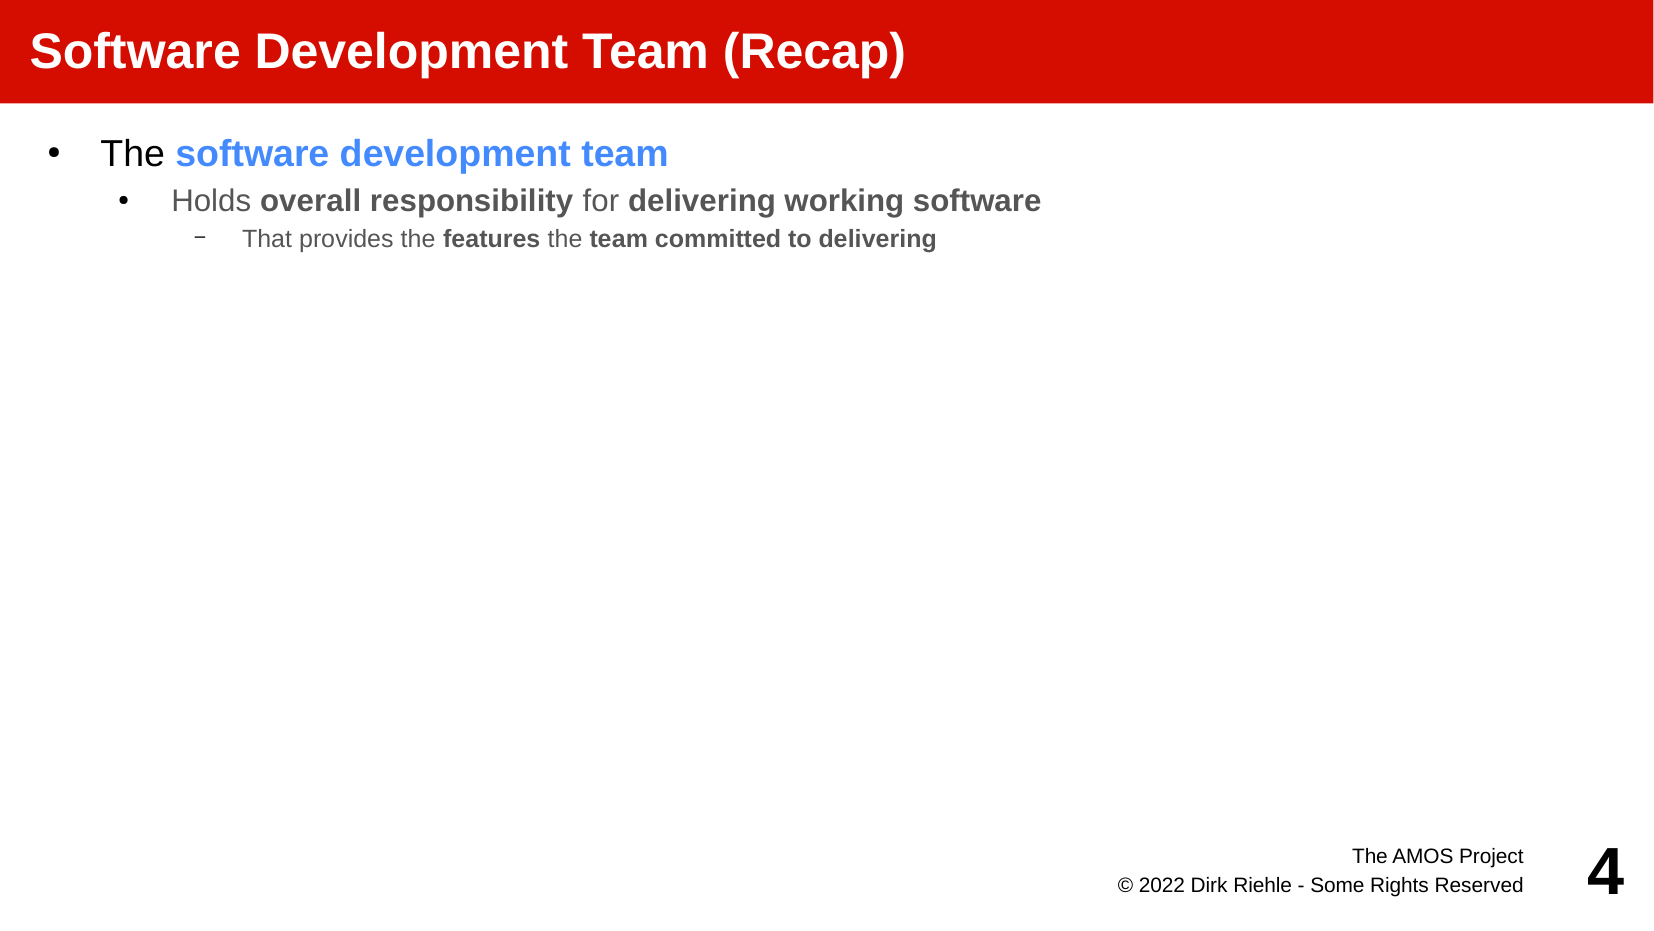

# Software Development Team (Recap)
The software development team
Holds overall responsibility for delivering working software
That provides the features the team committed to delivering
The AMOS Project
4
© 2022 Dirk Riehle - Some Rights Reserved